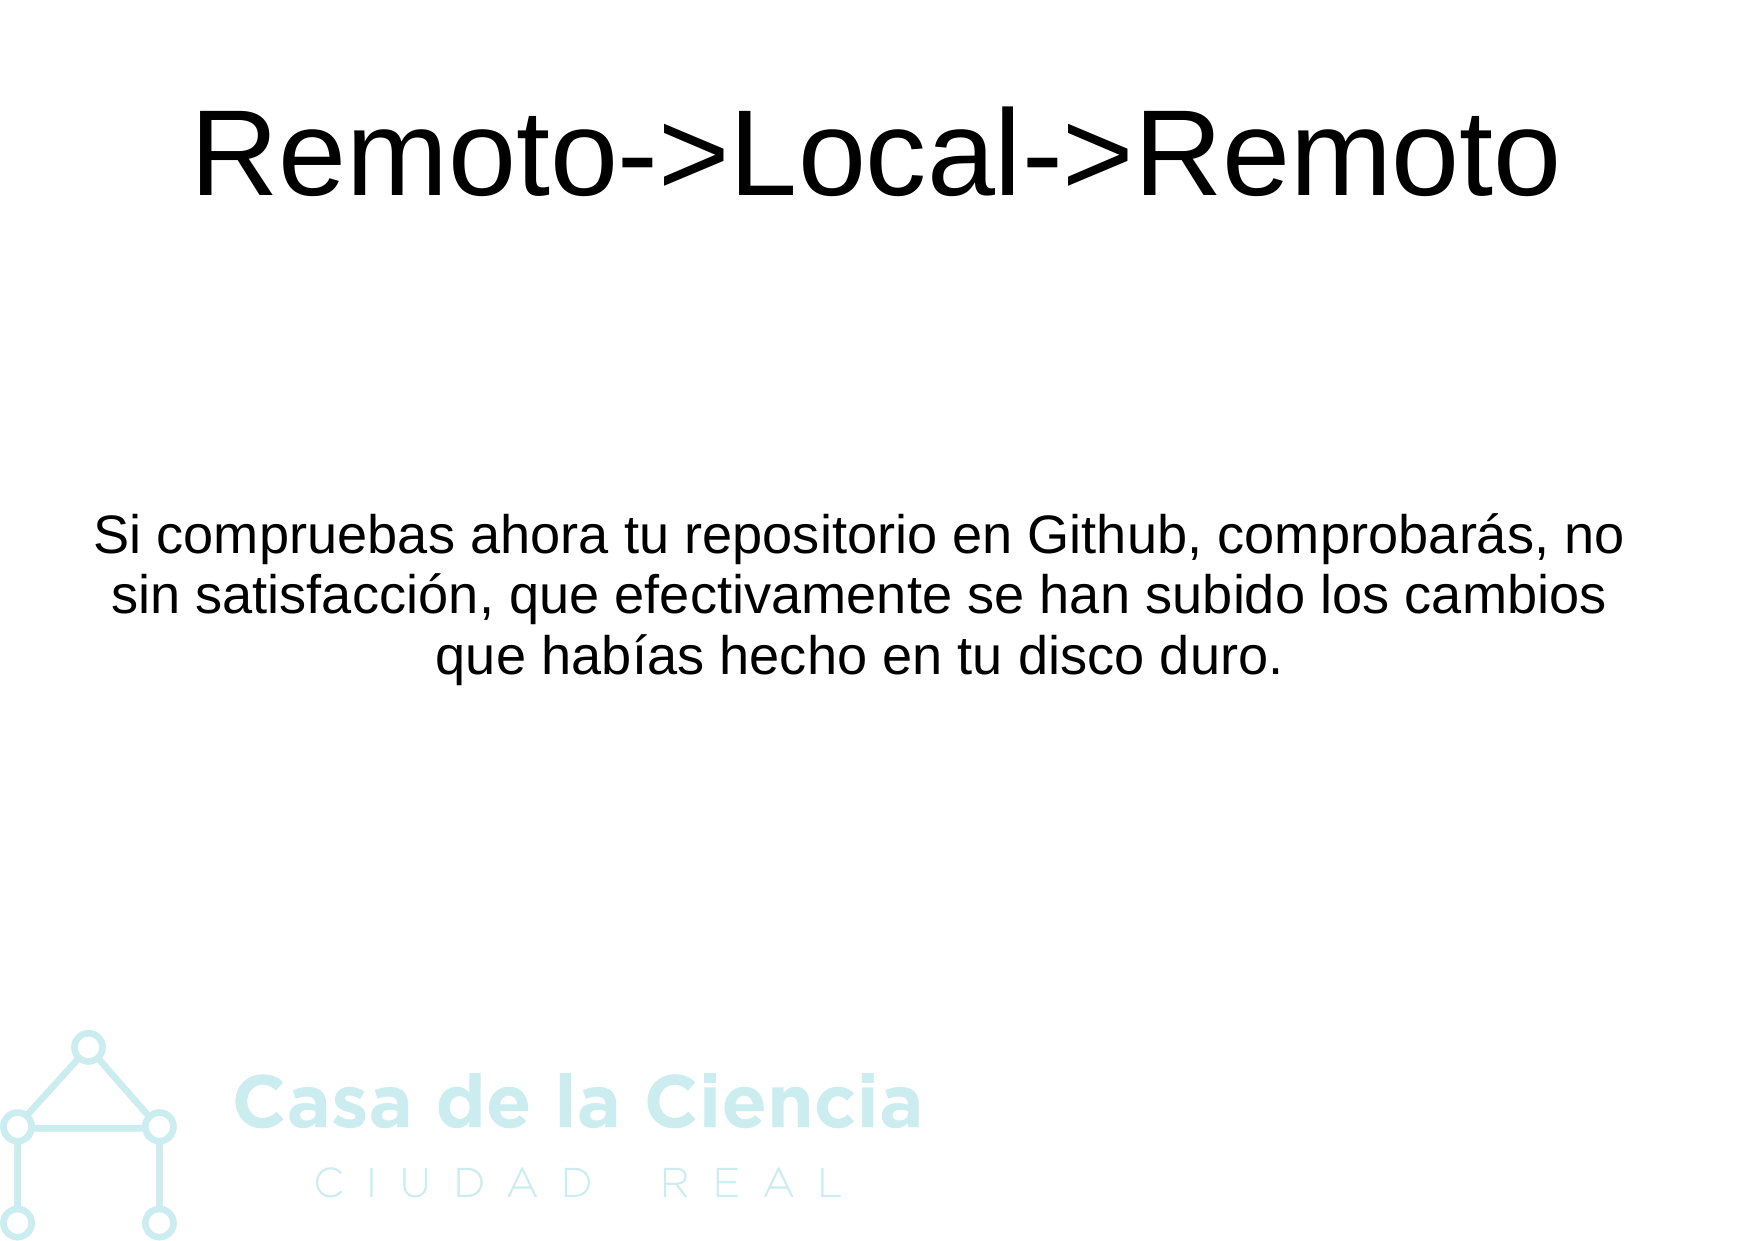

# Remoto->Local->Remoto
Si compruebas ahora tu repositorio en Github, comprobarás, no sin satisfacción, que efectivamente se han subido los cambios que habías hecho en tu disco duro.